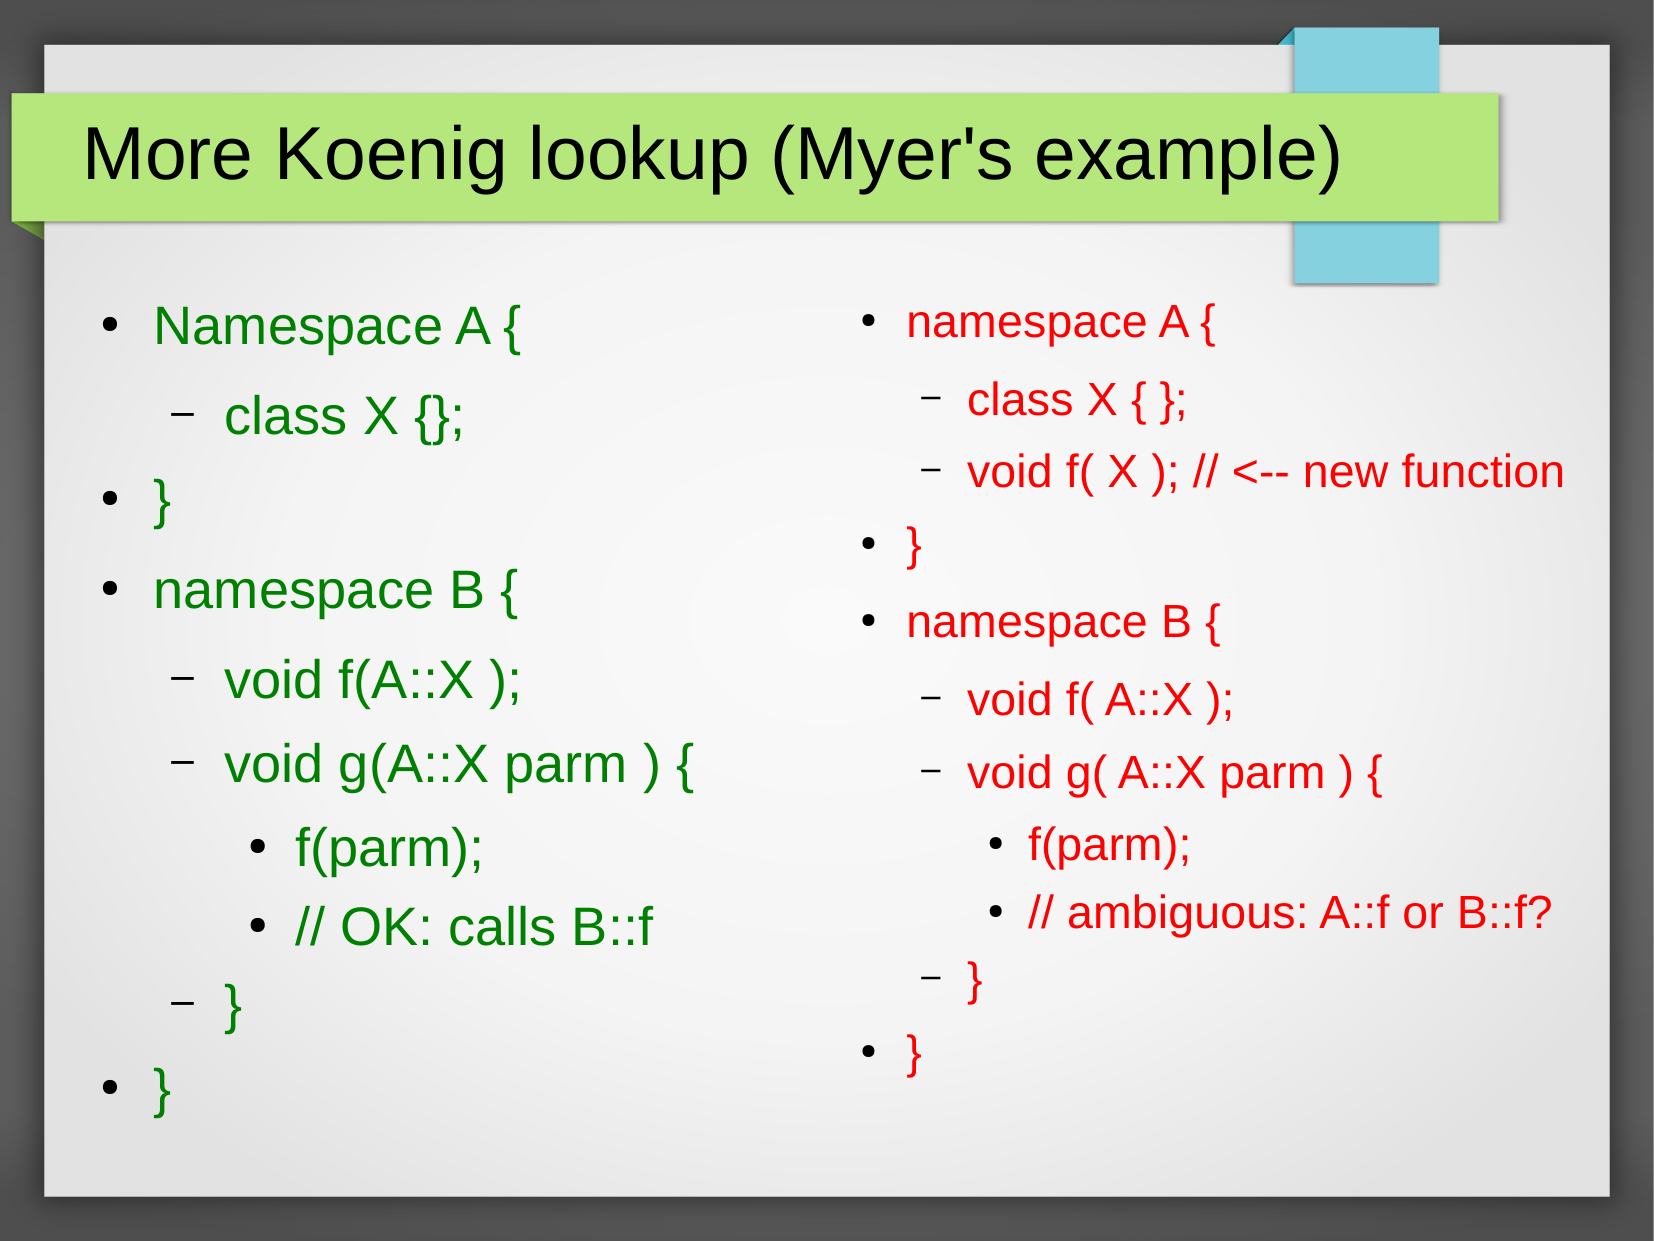

# More Koenig lookup (Myer's example)
Namespace A {
class X {};
}
namespace B {
void f(A::X );
void g(A::X parm ) {
f(parm);
// OK: calls B::f
}
}
namespace A {
class X { };
void f( X ); // <-- new function
}
namespace B {
void f( A::X );
void g( A::X parm ) {
f(parm);
// ambiguous: A::f or B::f?
}
}